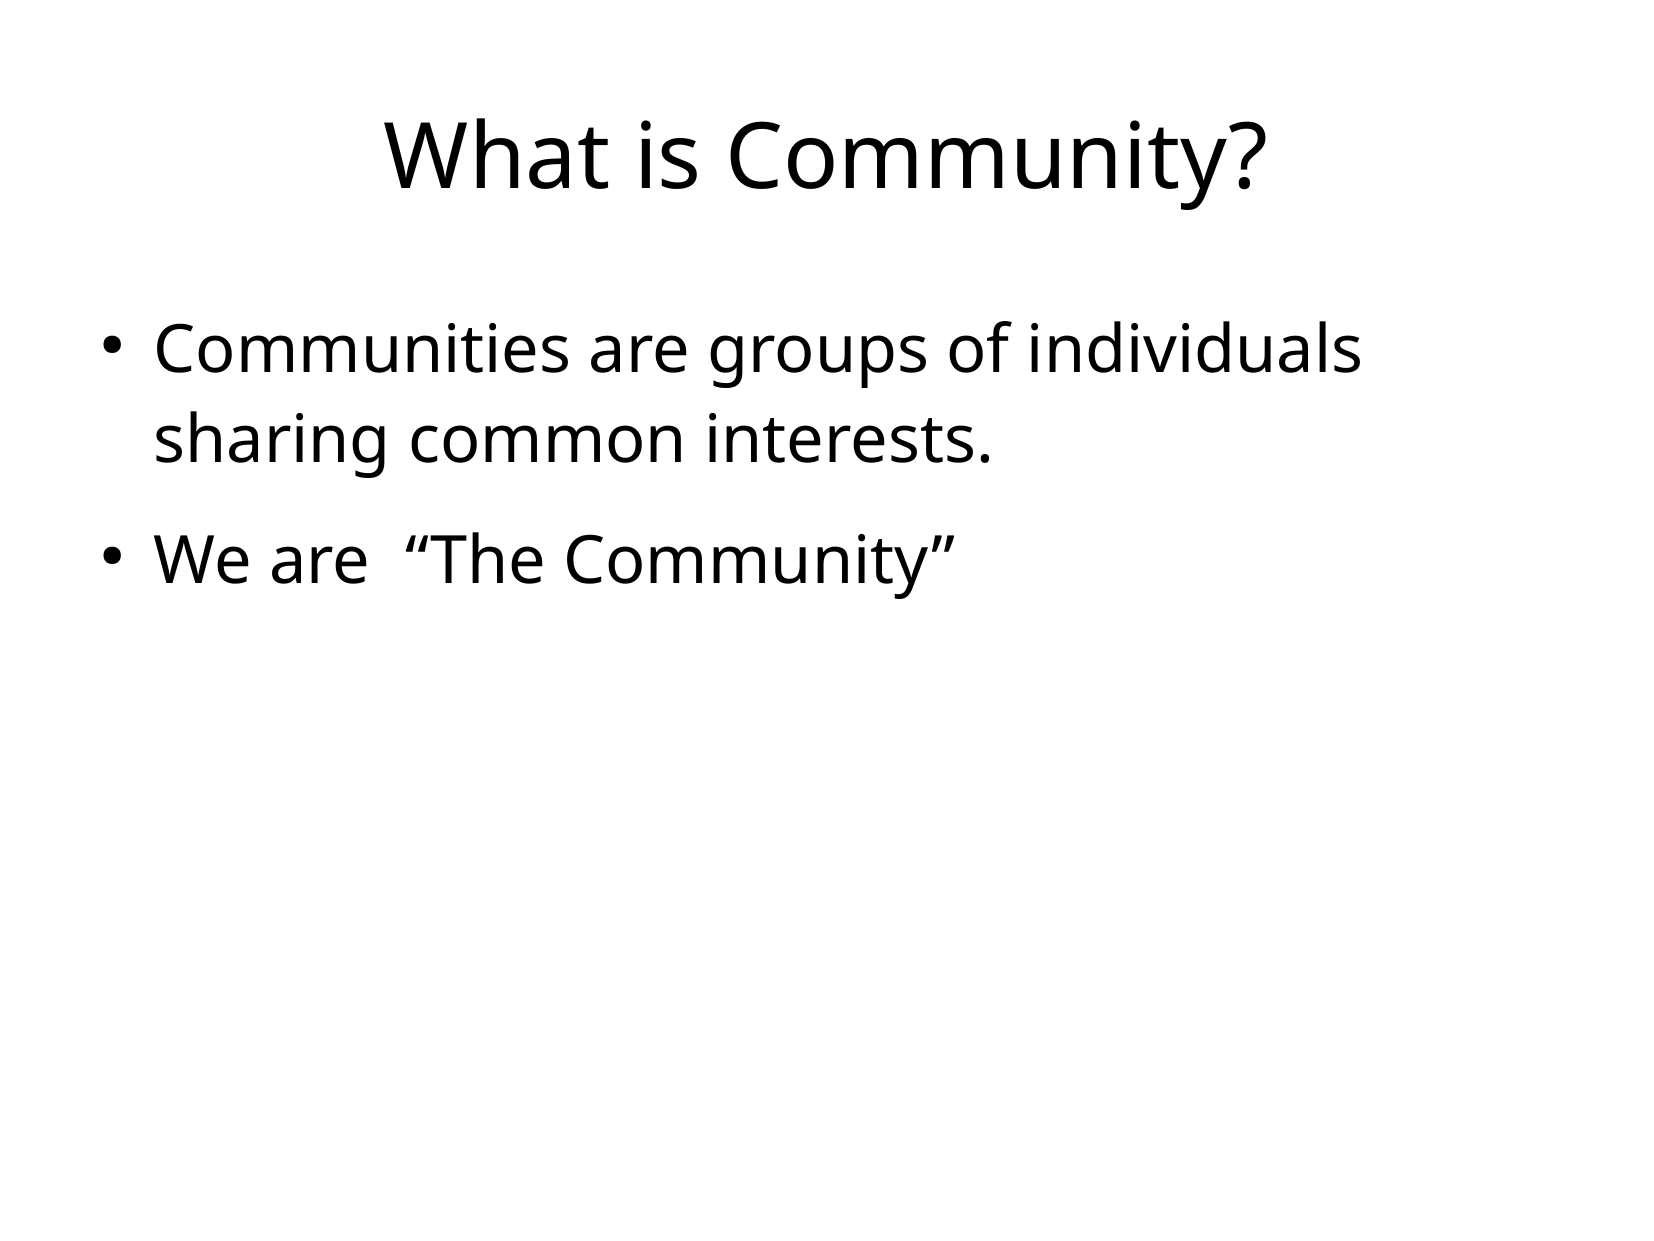

# What is Community?
Communities are groups of individuals sharing common interests.
We are “The Community”